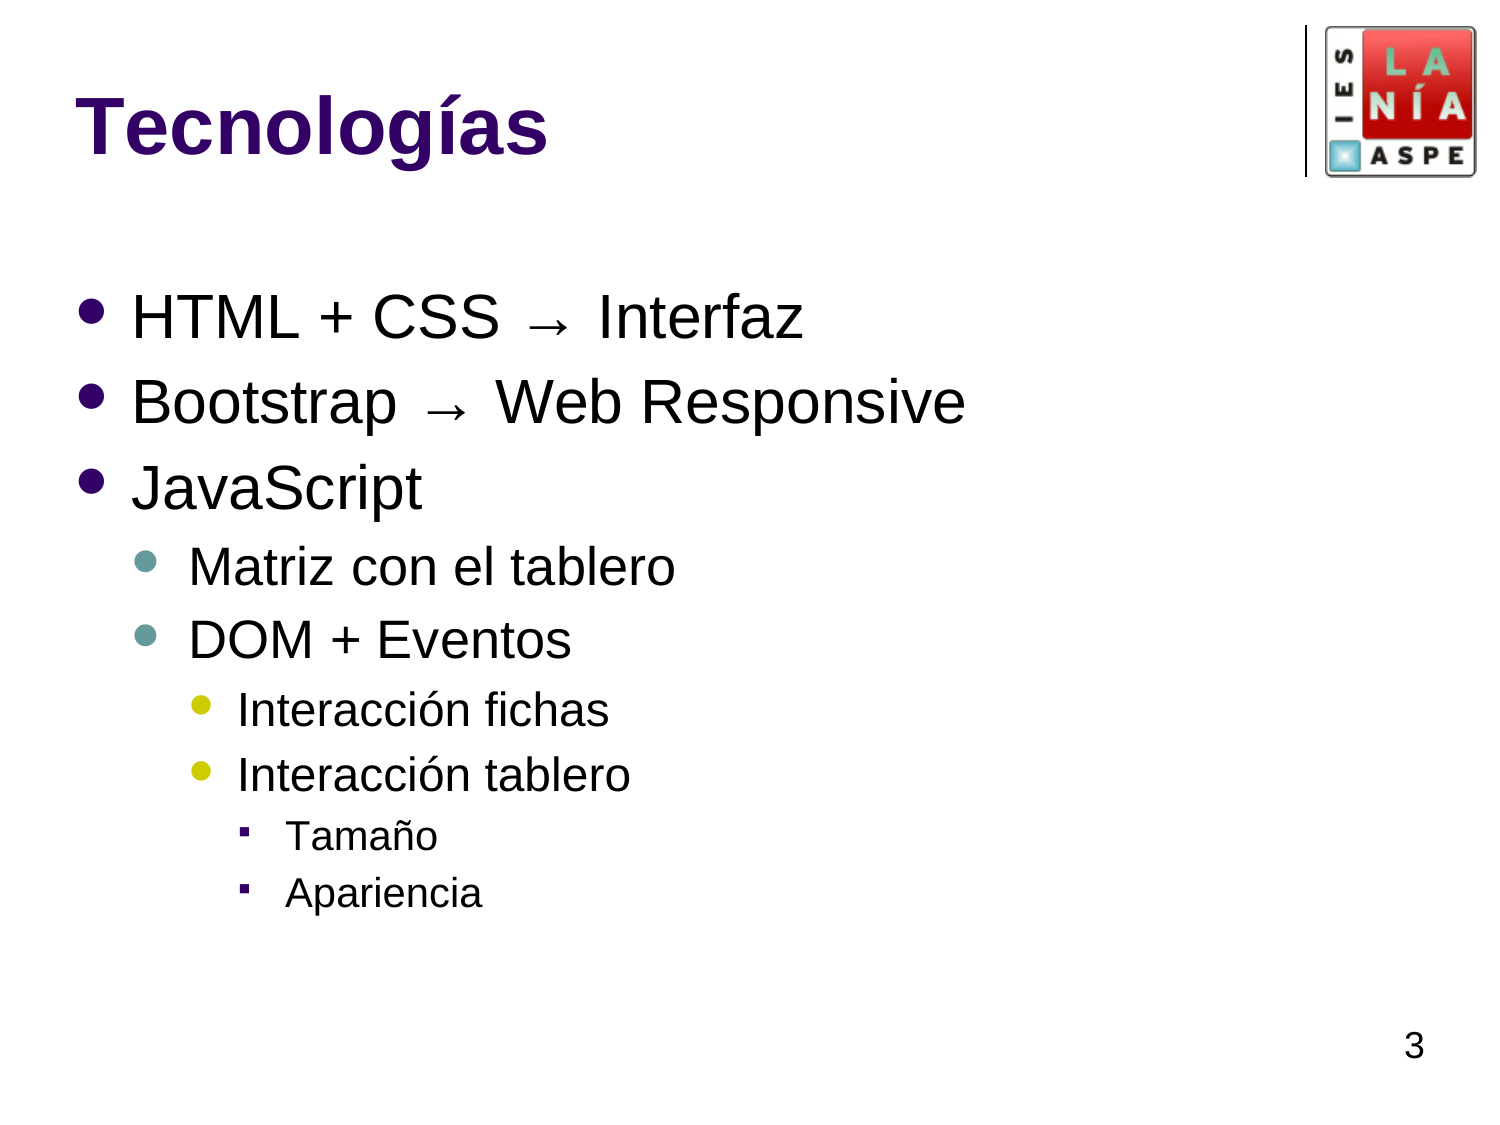

# Tecnologías
HTML + CSS → Interfaz
Bootstrap → Web Responsive
JavaScript
Matriz con el tablero
DOM + Eventos
Interacción fichas
Interacción tablero
Tamaño
Apariencia
3